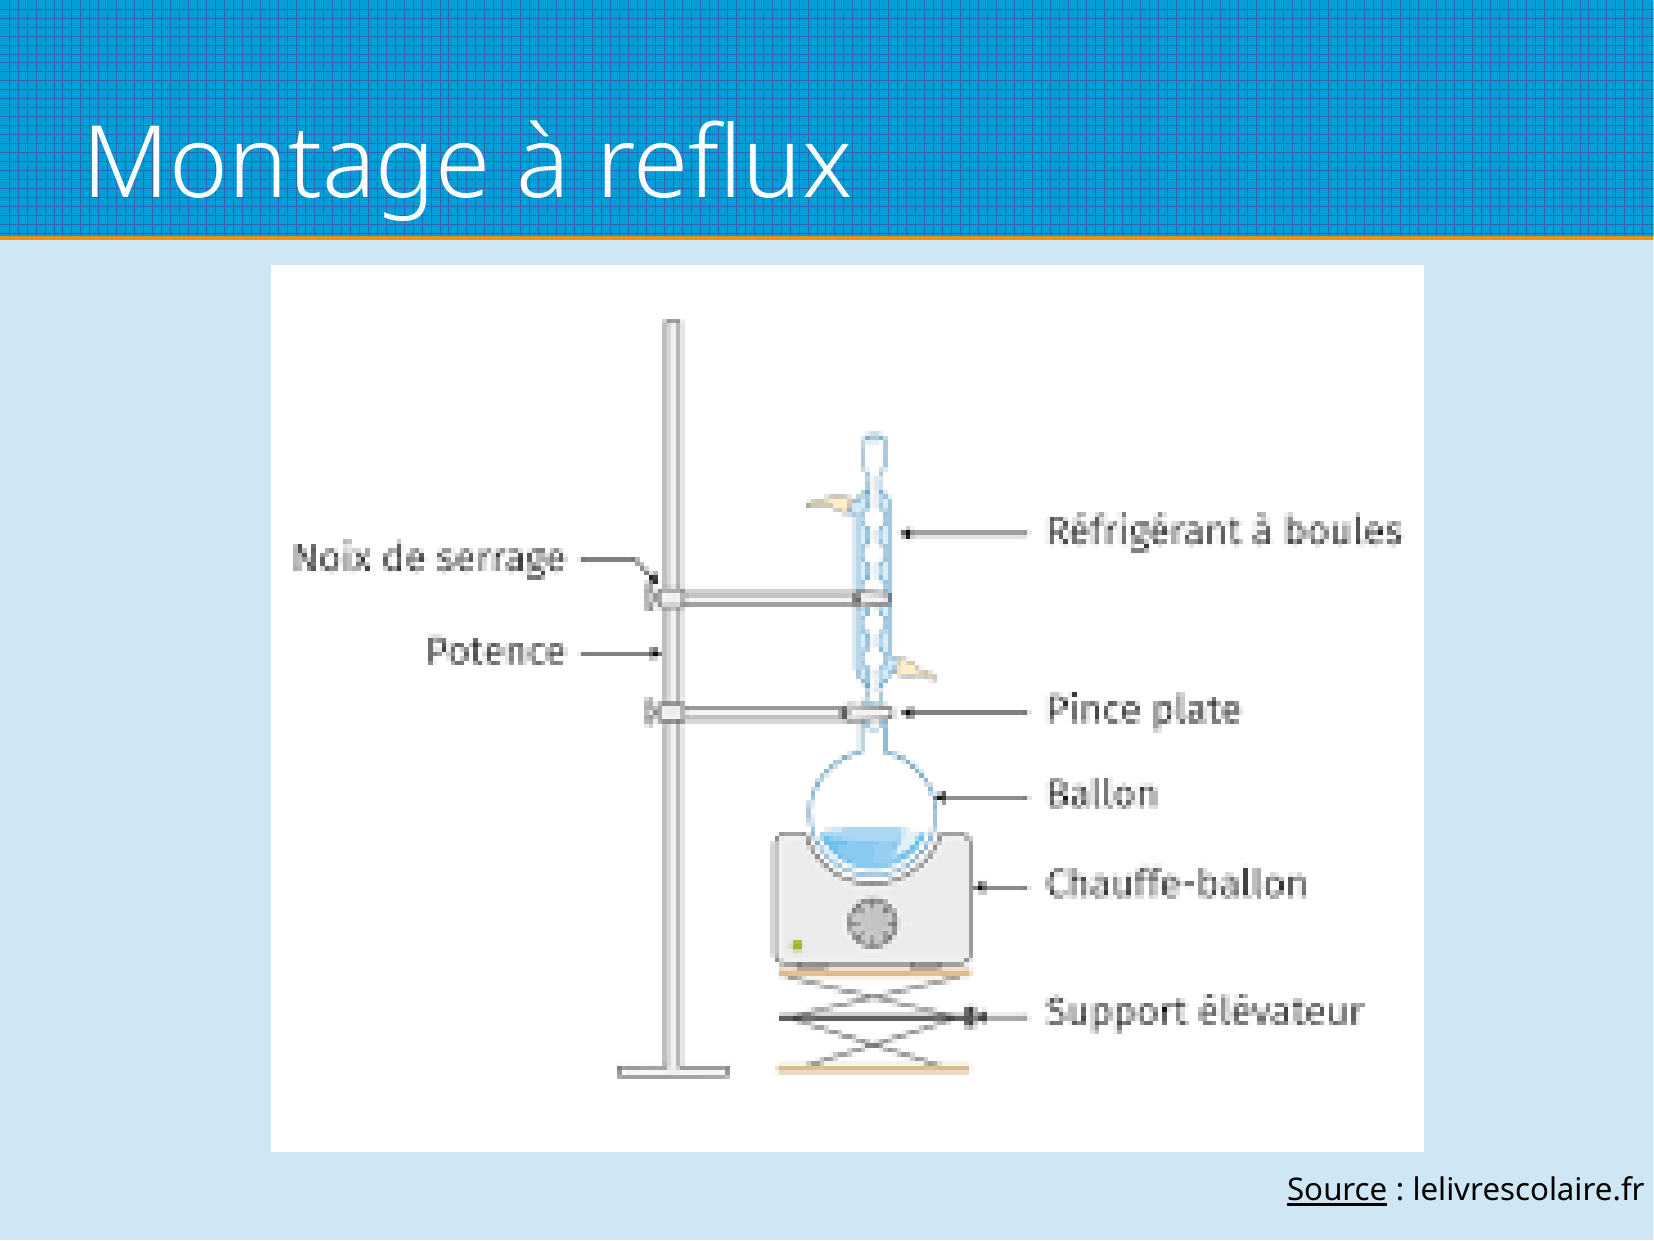

# Montage à reflux
Source : lelivrescolaire.fr